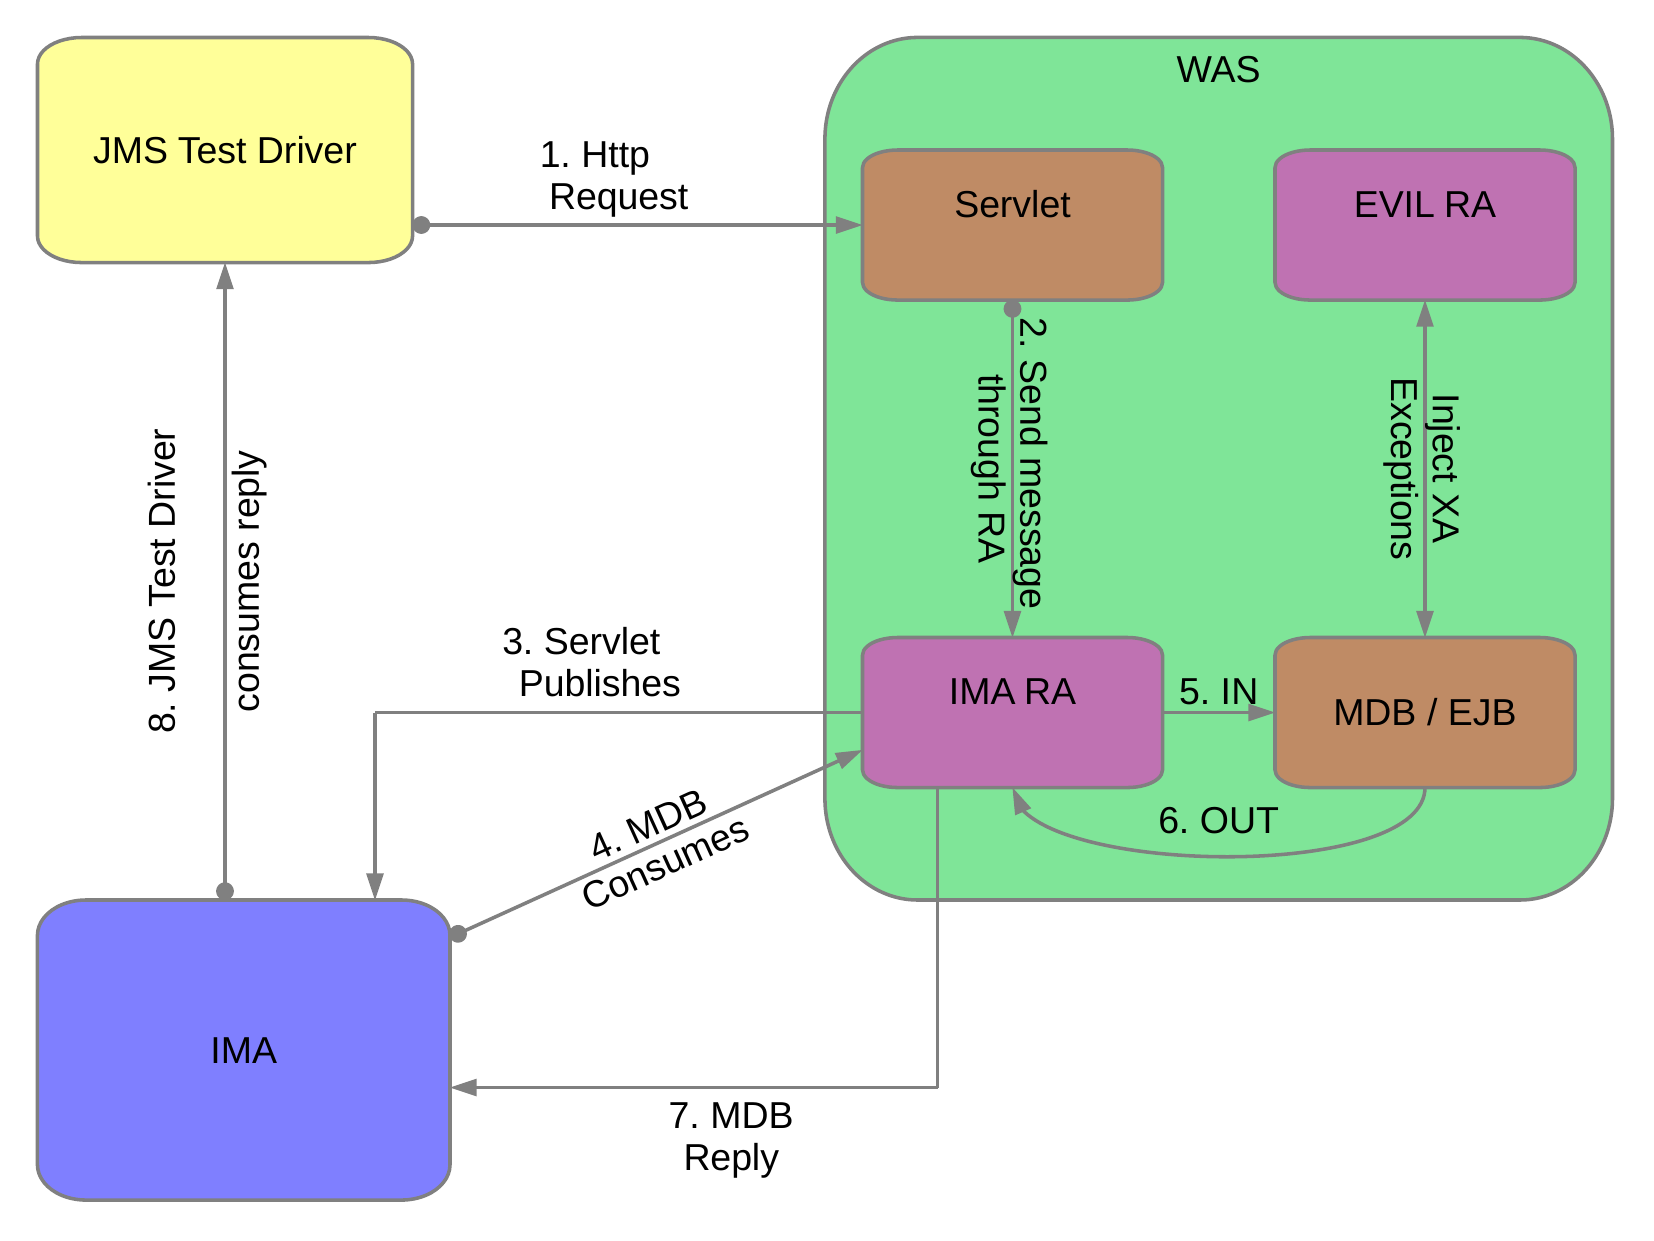

JMS Test Driver
WAS
1. Http
Request
Servlet
EVIL RA
8. JMS Test Driver
consumes reply
2. Send message
through RA
Inject XA
Exceptions
3. Servlet
Publishes
IMA RA
MDB / EJB
4. MDB
Consumes
IMA
7. MDB Reply